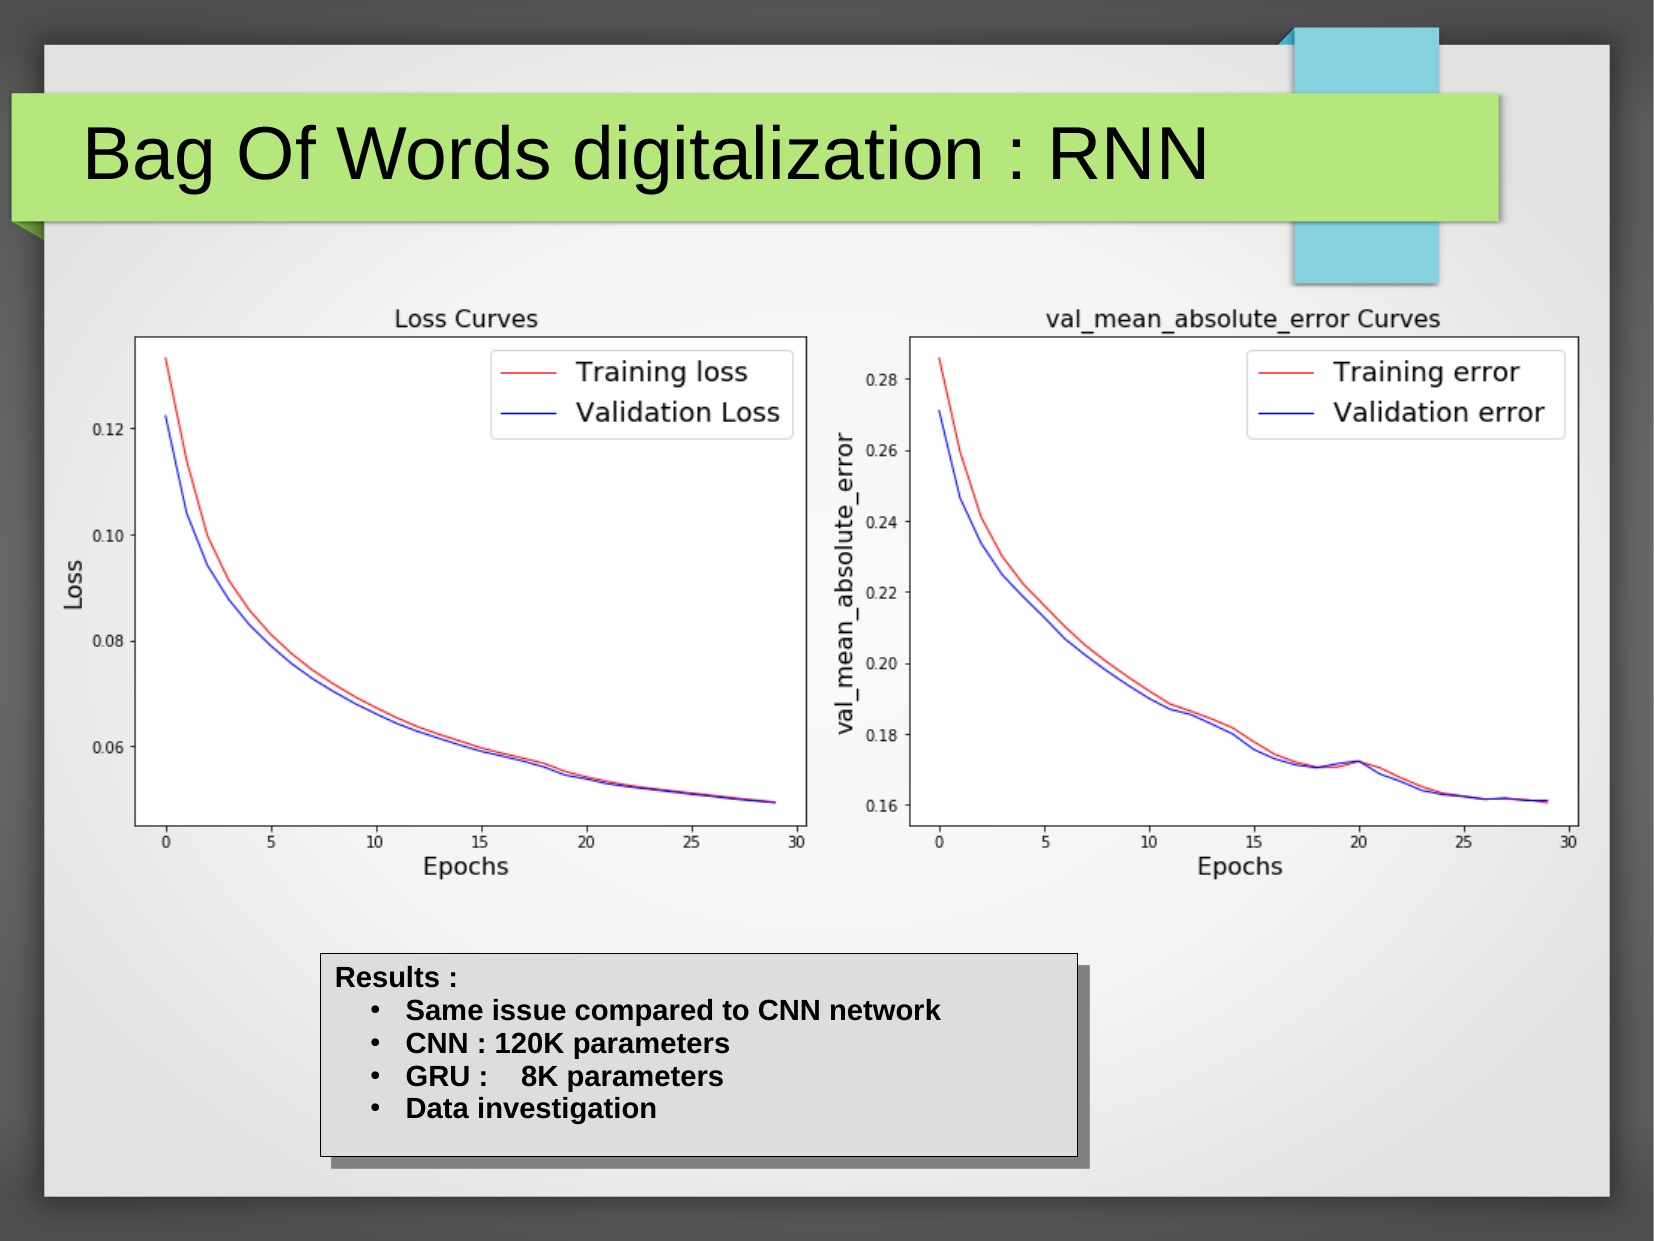

# Bag Of Words digitalization : RNN
Results :
Same issue compared to CNN network
CNN : 120K parameters
GRU : 8K parameters
Data investigation